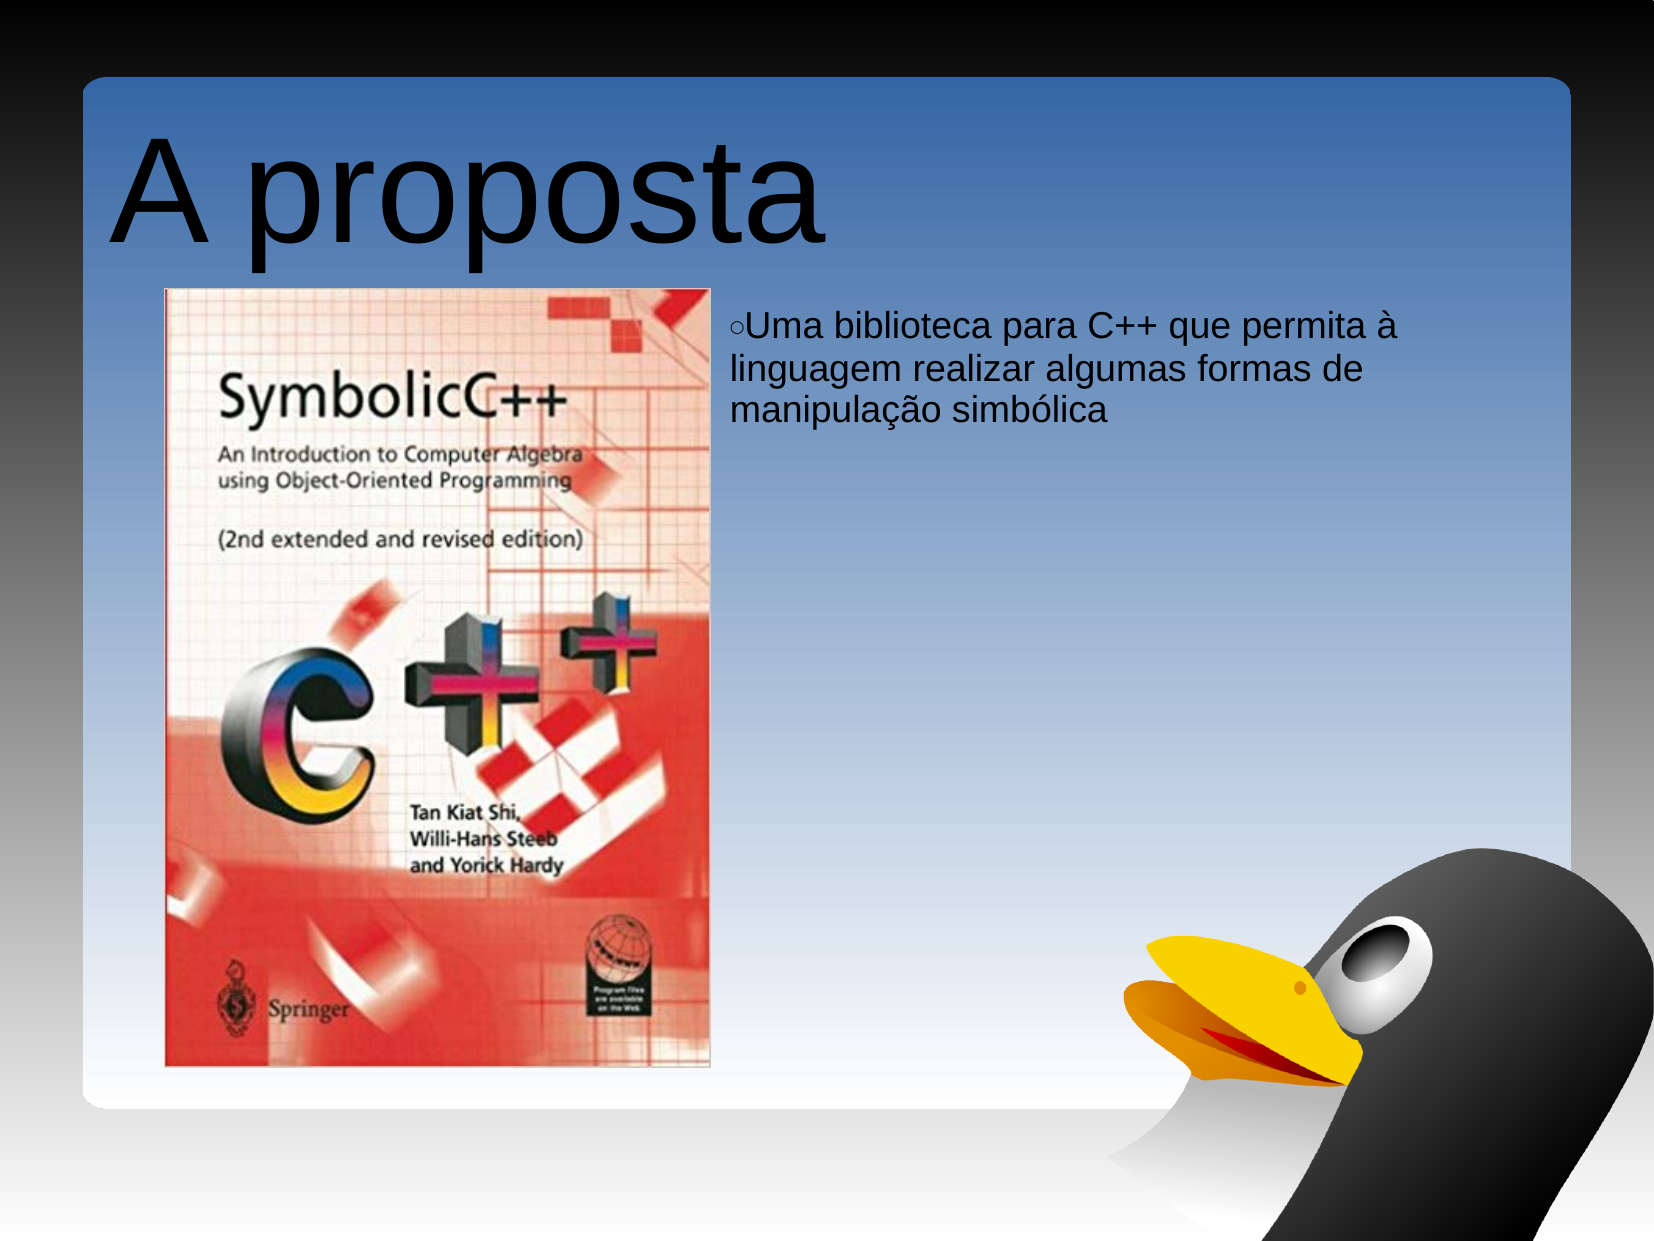

A proposta
Uma biblioteca para C++ que permita à linguagem realizar algumas formas de manipulação simbólica